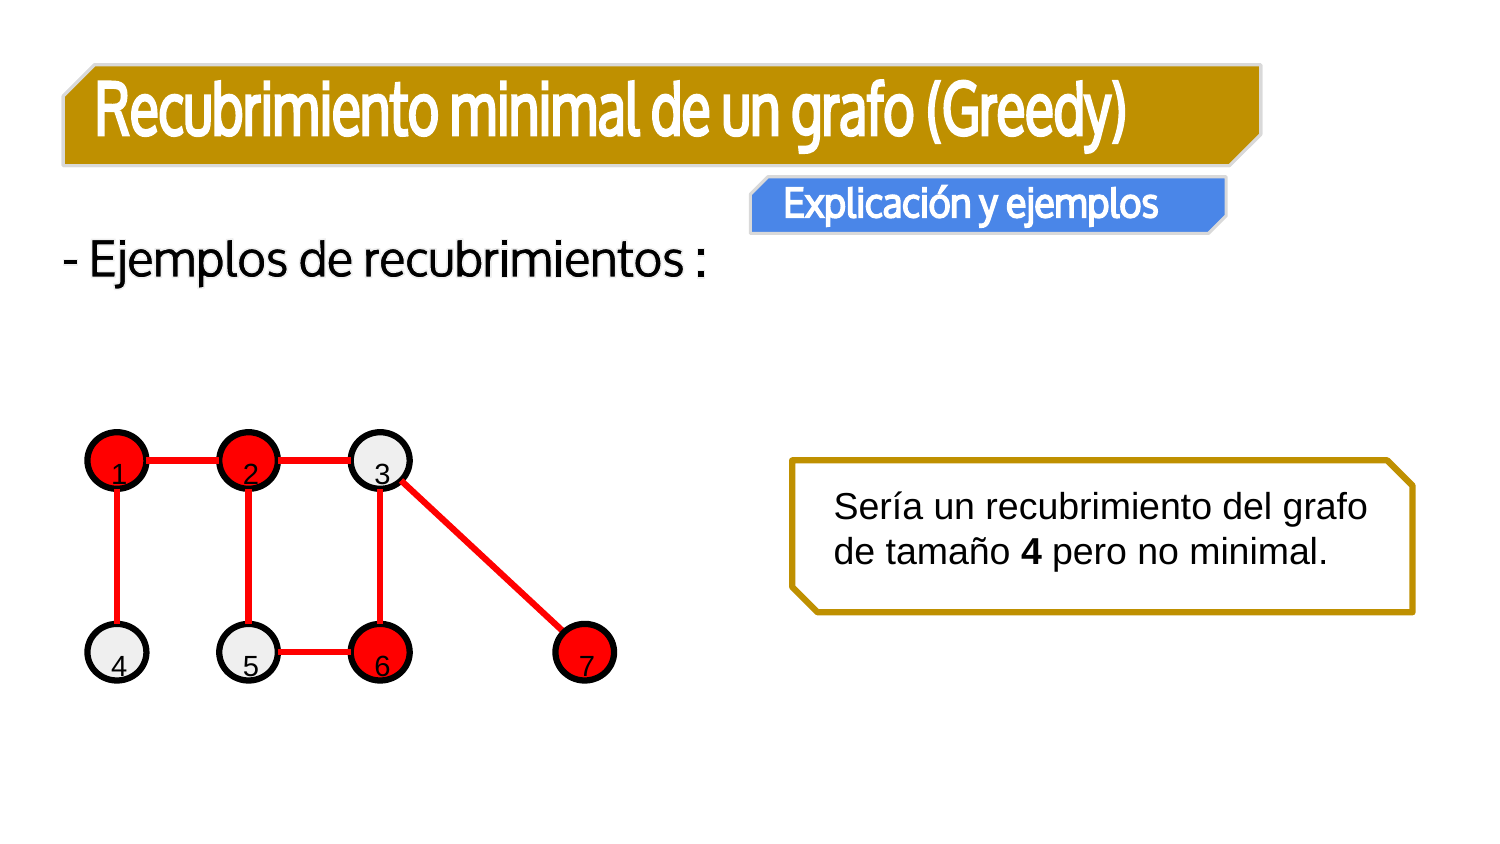

1
2
3
Sería un recubrimiento del grafo de tamaño 4 pero no minimal.
4
5
6
7